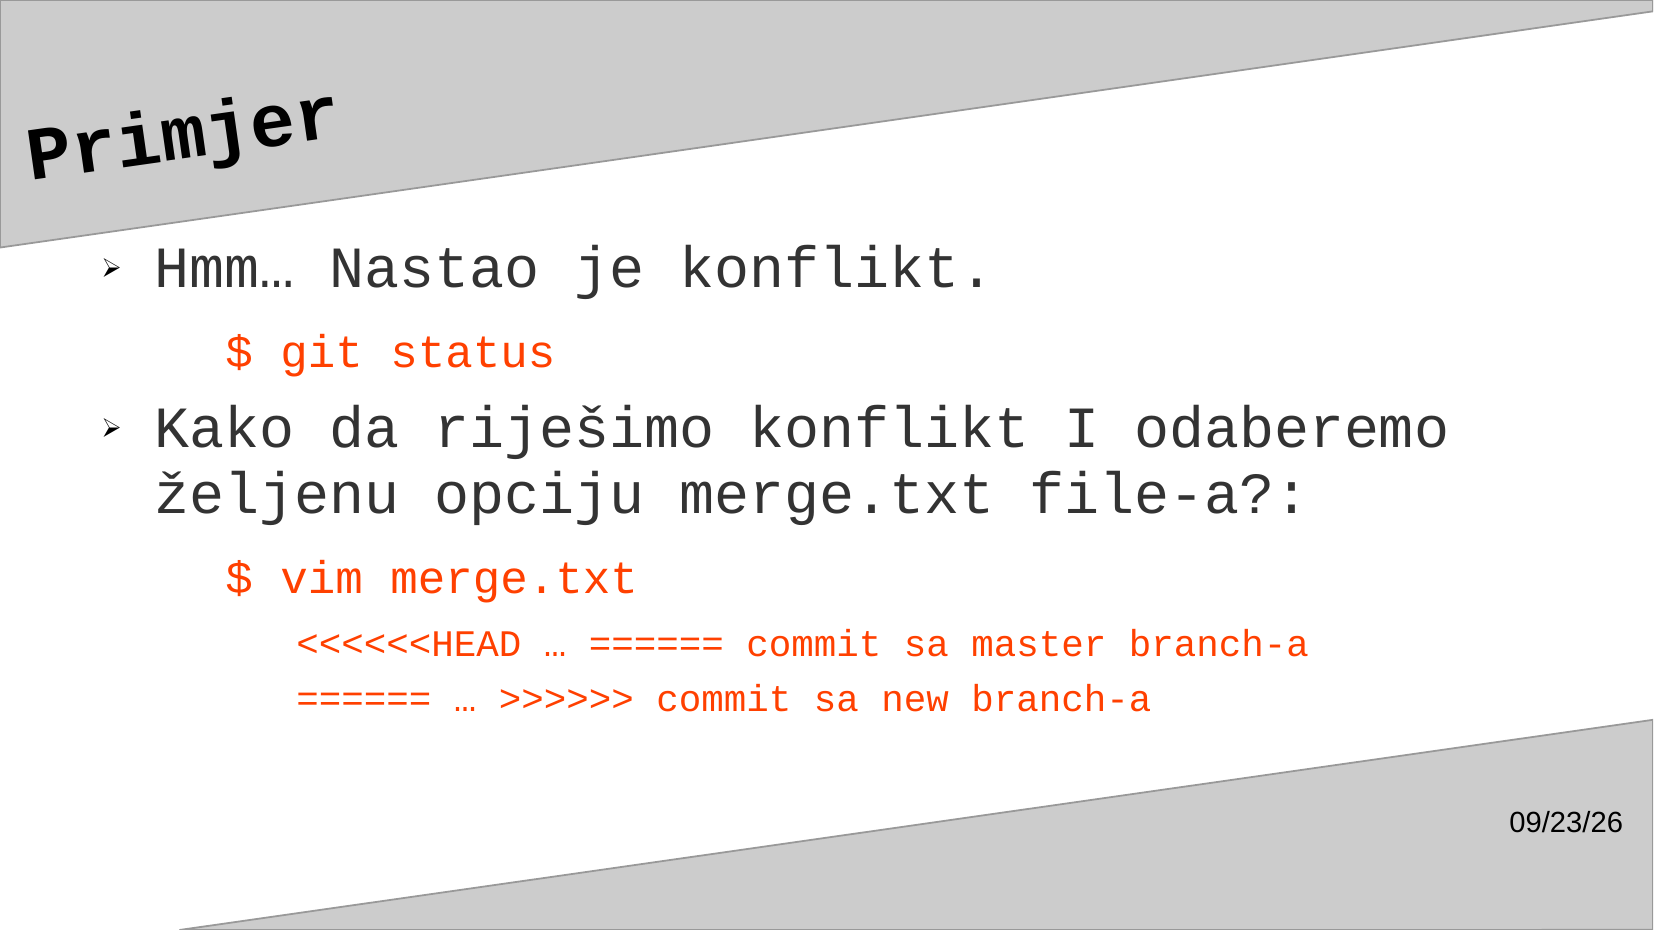

# Primjer
Hmm… Nastao je konflikt.
$ git status
Kako da riješimo konflikt I odaberemo željenu opciju merge.txt file-a?:
$ vim merge.txt
<<<<<<HEAD … ====== commit sa master branch-a
====== … >>>>>> commit sa new branch-a
98